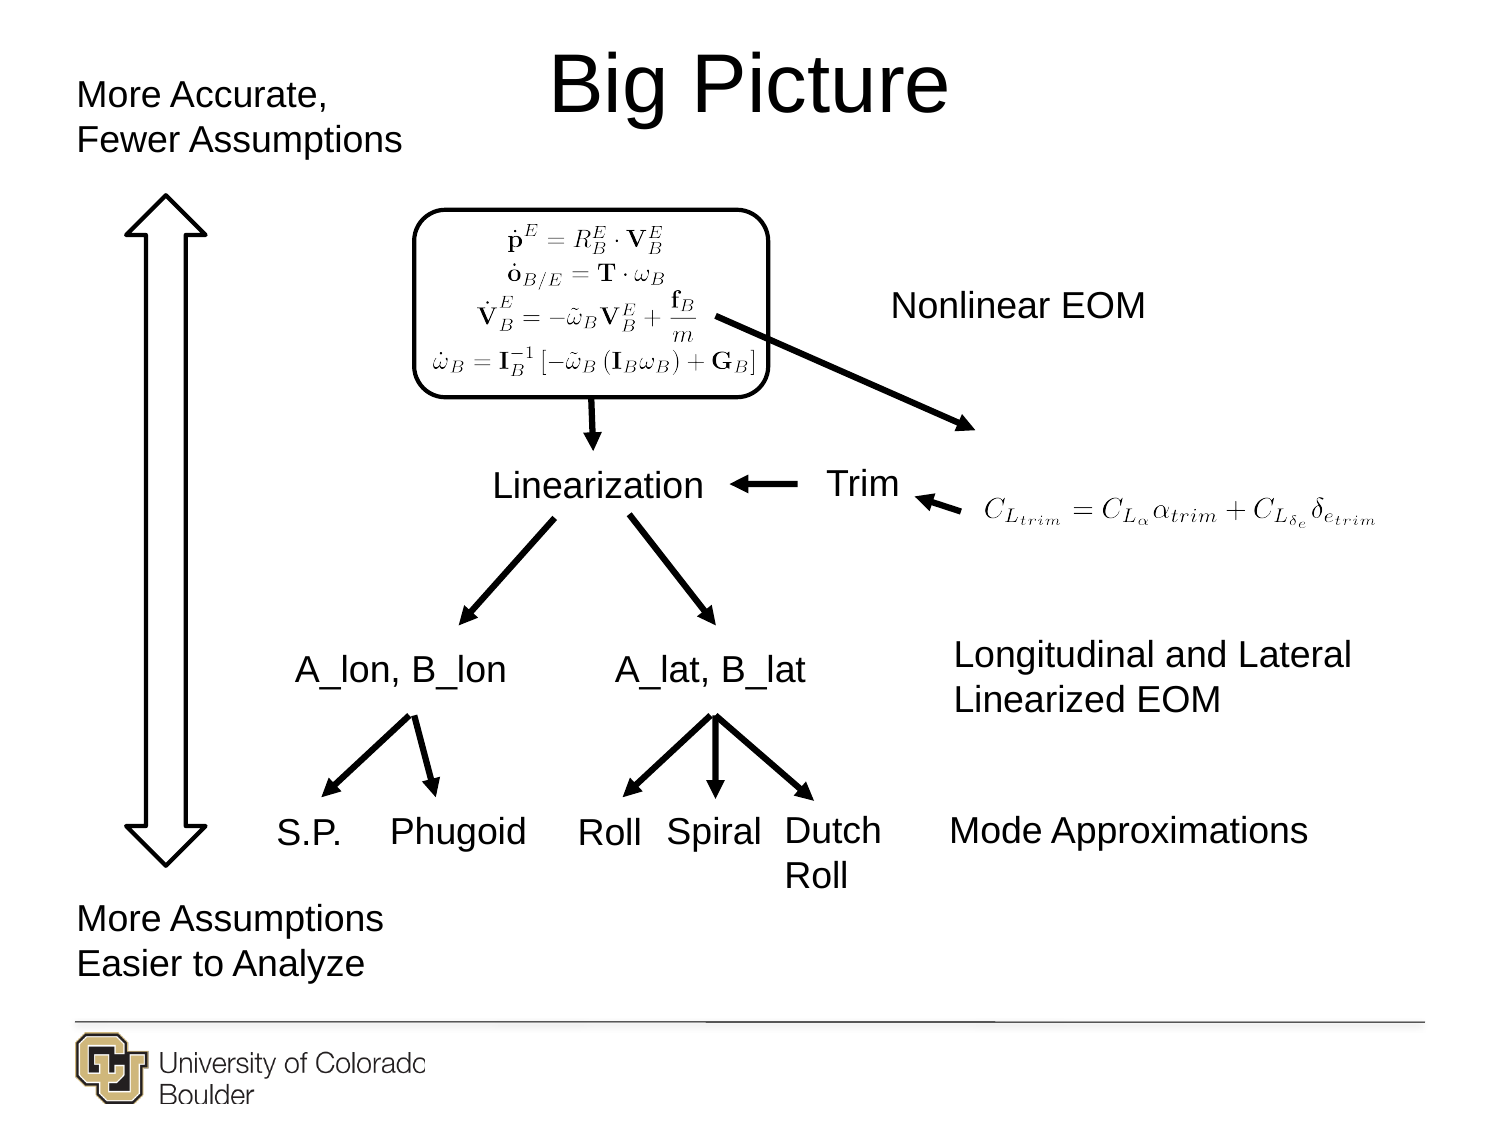

# Big Picture
More Accurate,
Fewer Assumptions
Nonlinear EOM
Trim
Linearization
Longitudinal and Lateral Linearized EOM
A_lon, B_lon
A_lat, B_lat
Dutch Roll
Mode Approximations
Phugoid
Spiral
S.P.
Roll
More Assumptions
Easier to Analyze